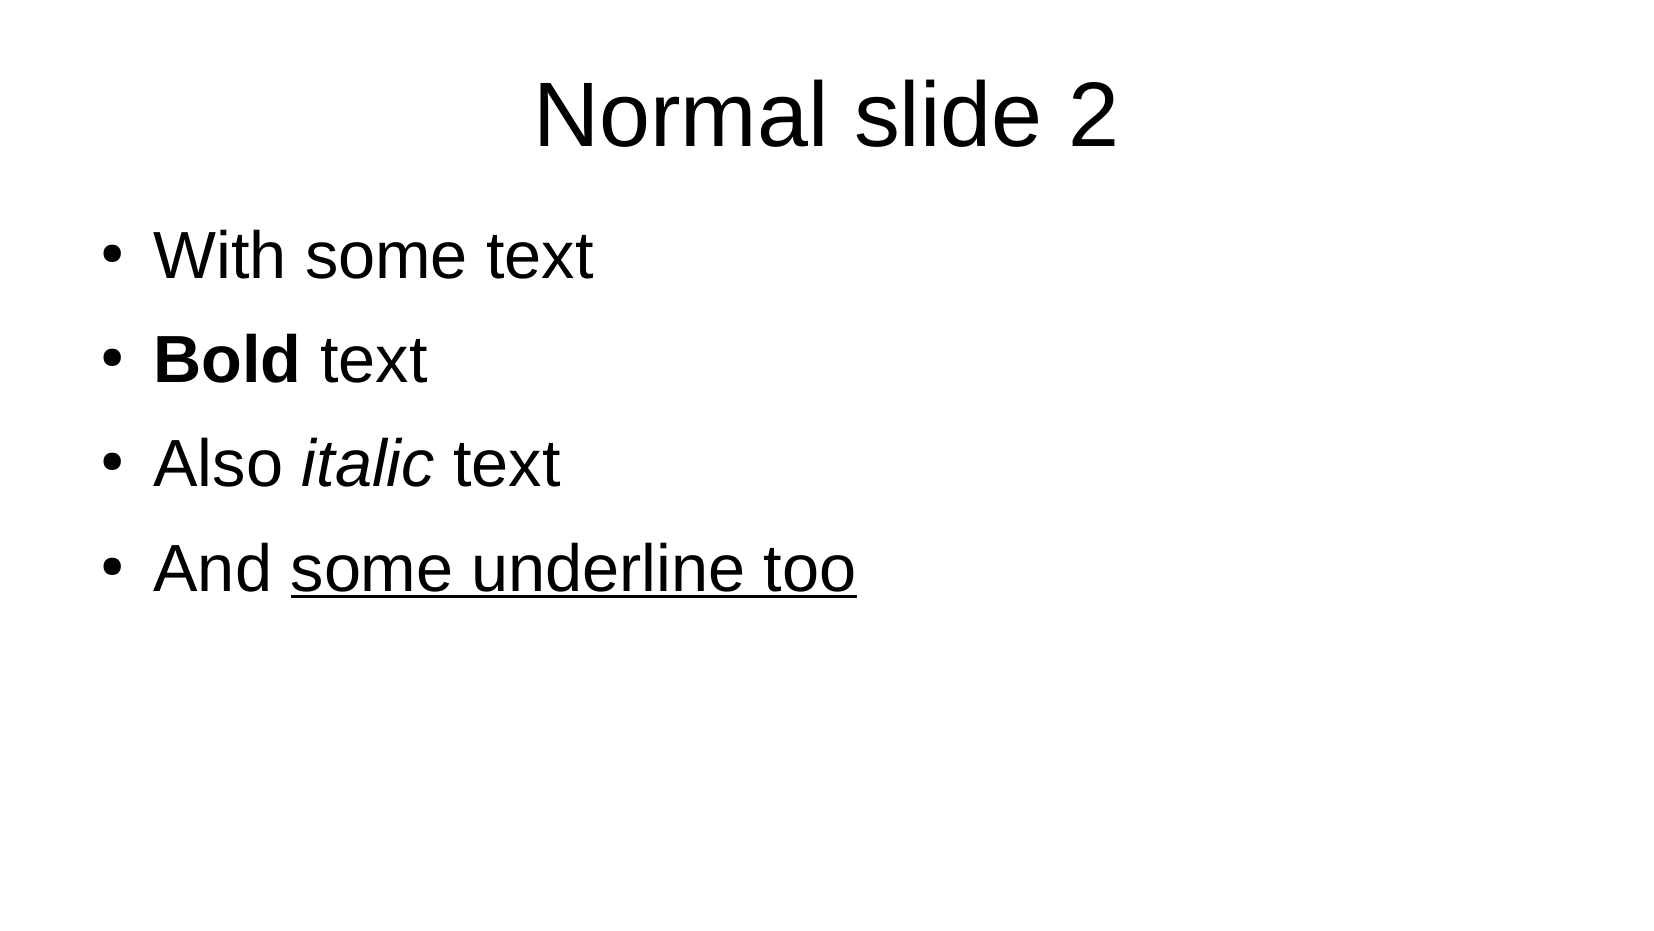

# Normal slide 2
With some text
Bold text
Also italic text
And some underline too